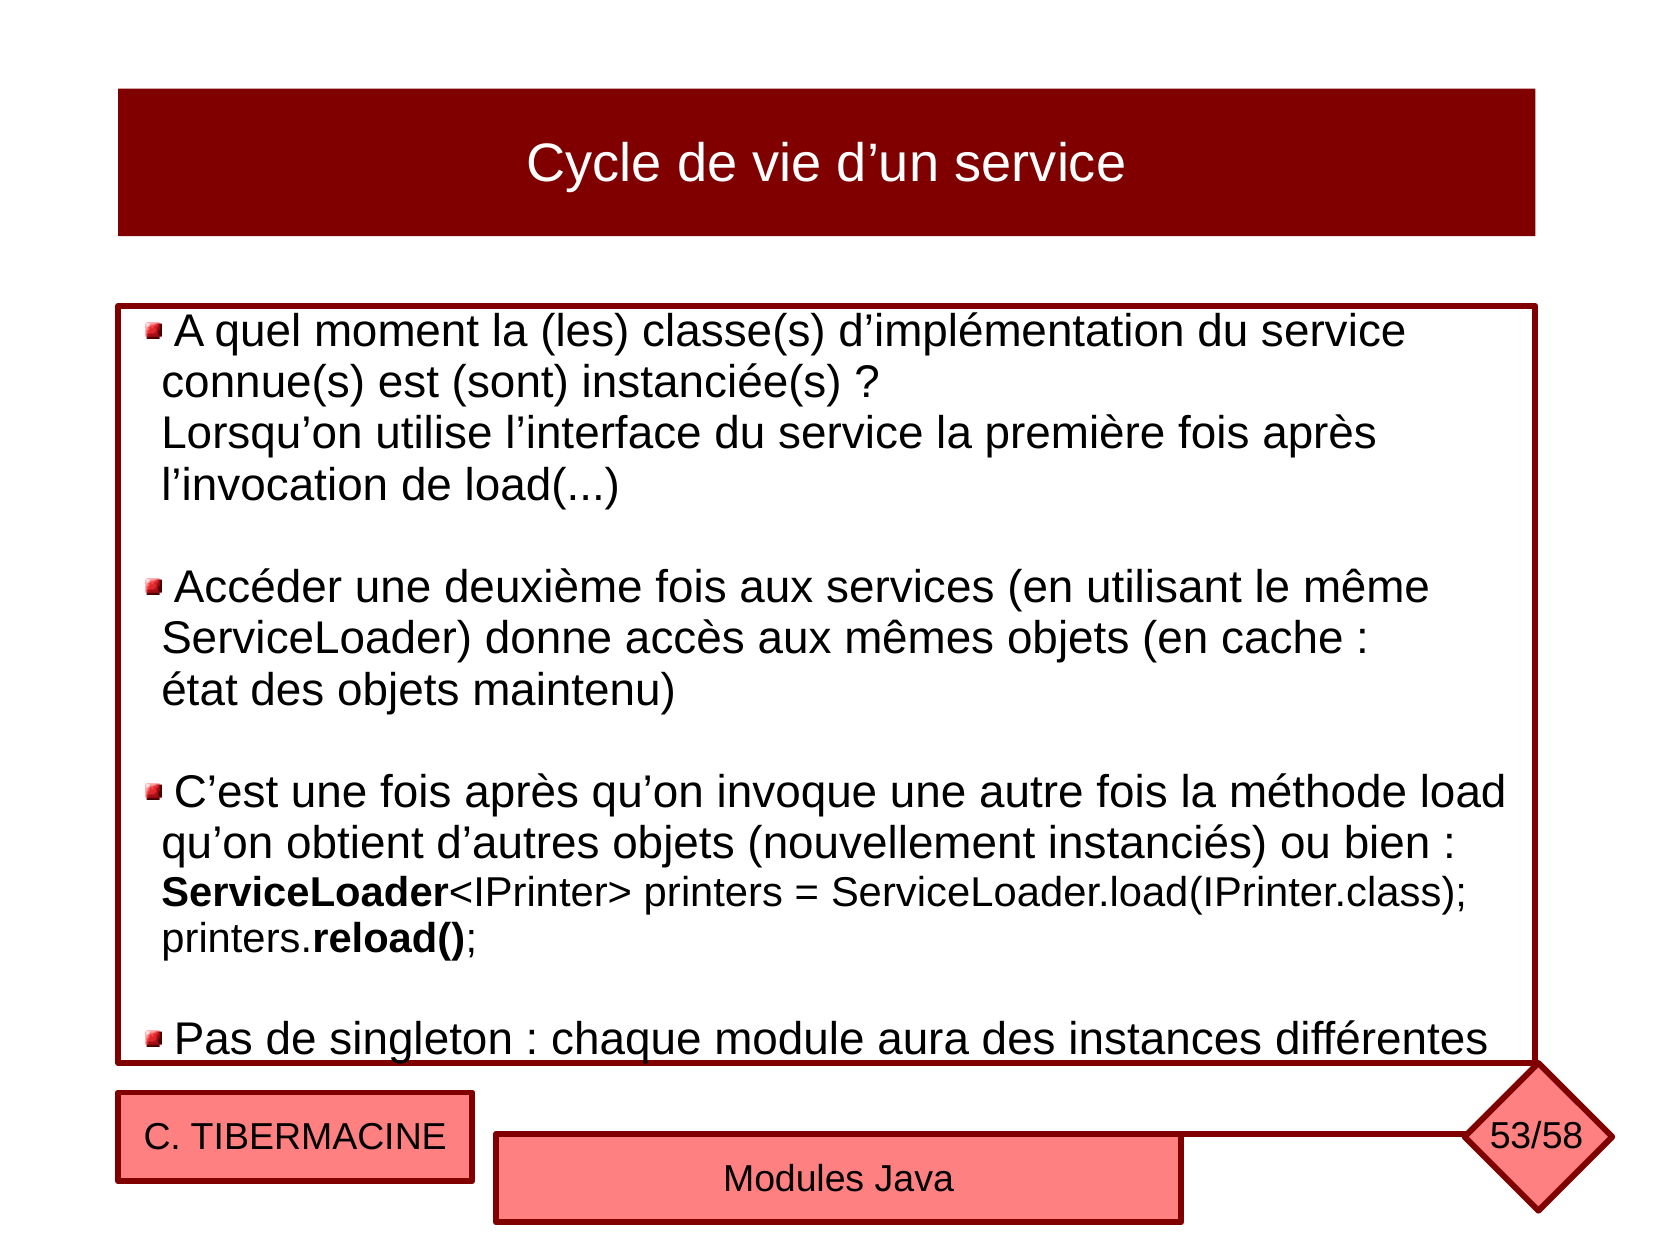

Cycle de vie d’un service
 A quel moment la (les) classe(s) d’implémentation du service
connue(s) est (sont) instanciée(s) ?
Lorsqu’on utilise l’interface du service la première fois après
l’invocation de load(...)
 Accéder une deuxième fois aux services (en utilisant le même
ServiceLoader) donne accès aux mêmes objets (en cache :
état des objets maintenu)
 C’est une fois après qu’on invoque une autre fois la méthode load
qu’on obtient d’autres objets (nouvellement instanciés) ou bien :
ServiceLoader<IPrinter> printers = ServiceLoader.load(IPrinter.class);
printers.reload();
 Pas de singleton : chaque module aura des instances différentes
C. TIBERMACINE
Modules Java